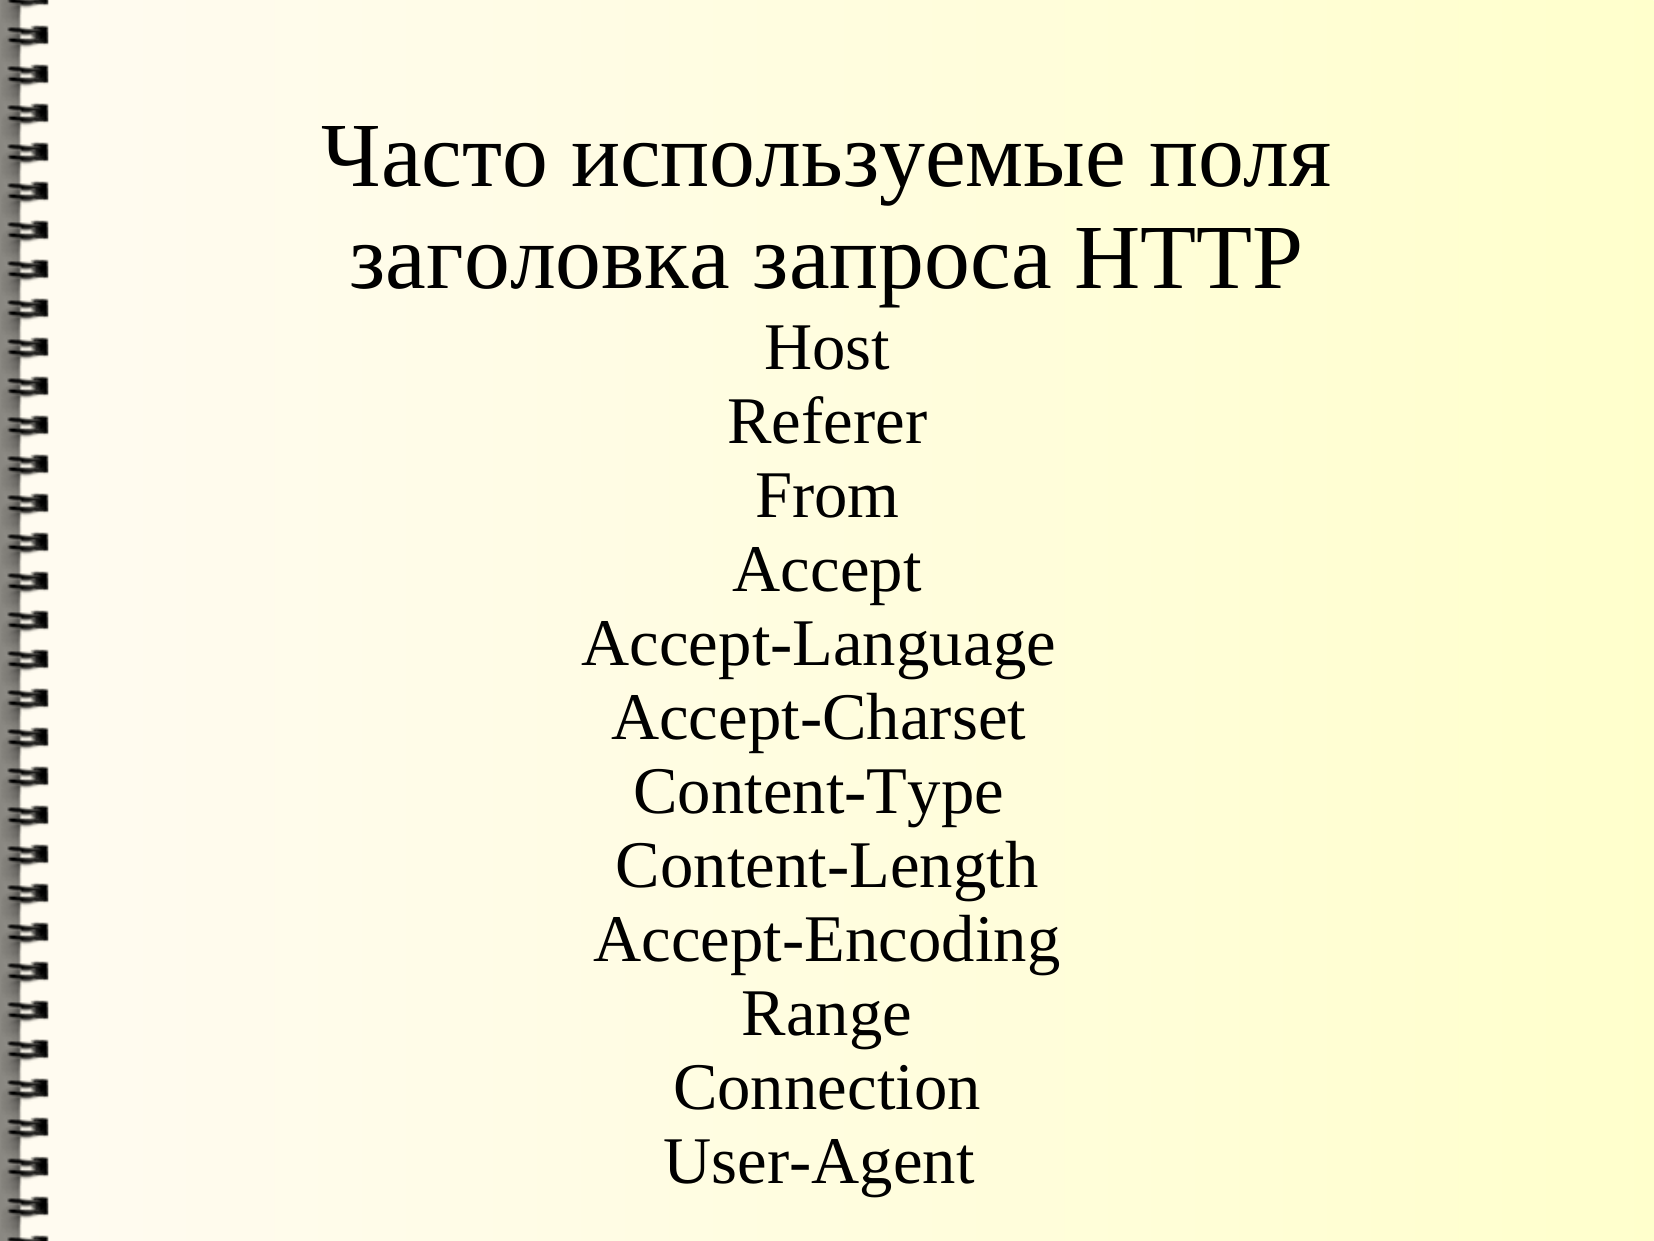

# Часто используемые поля заголовка запроса HTTP
Host
Referer
From
Accept
Accept-Language
Accept-Charset
Content-Type
Content-Length
Accept-Encoding
Range
Connection
User-Agent